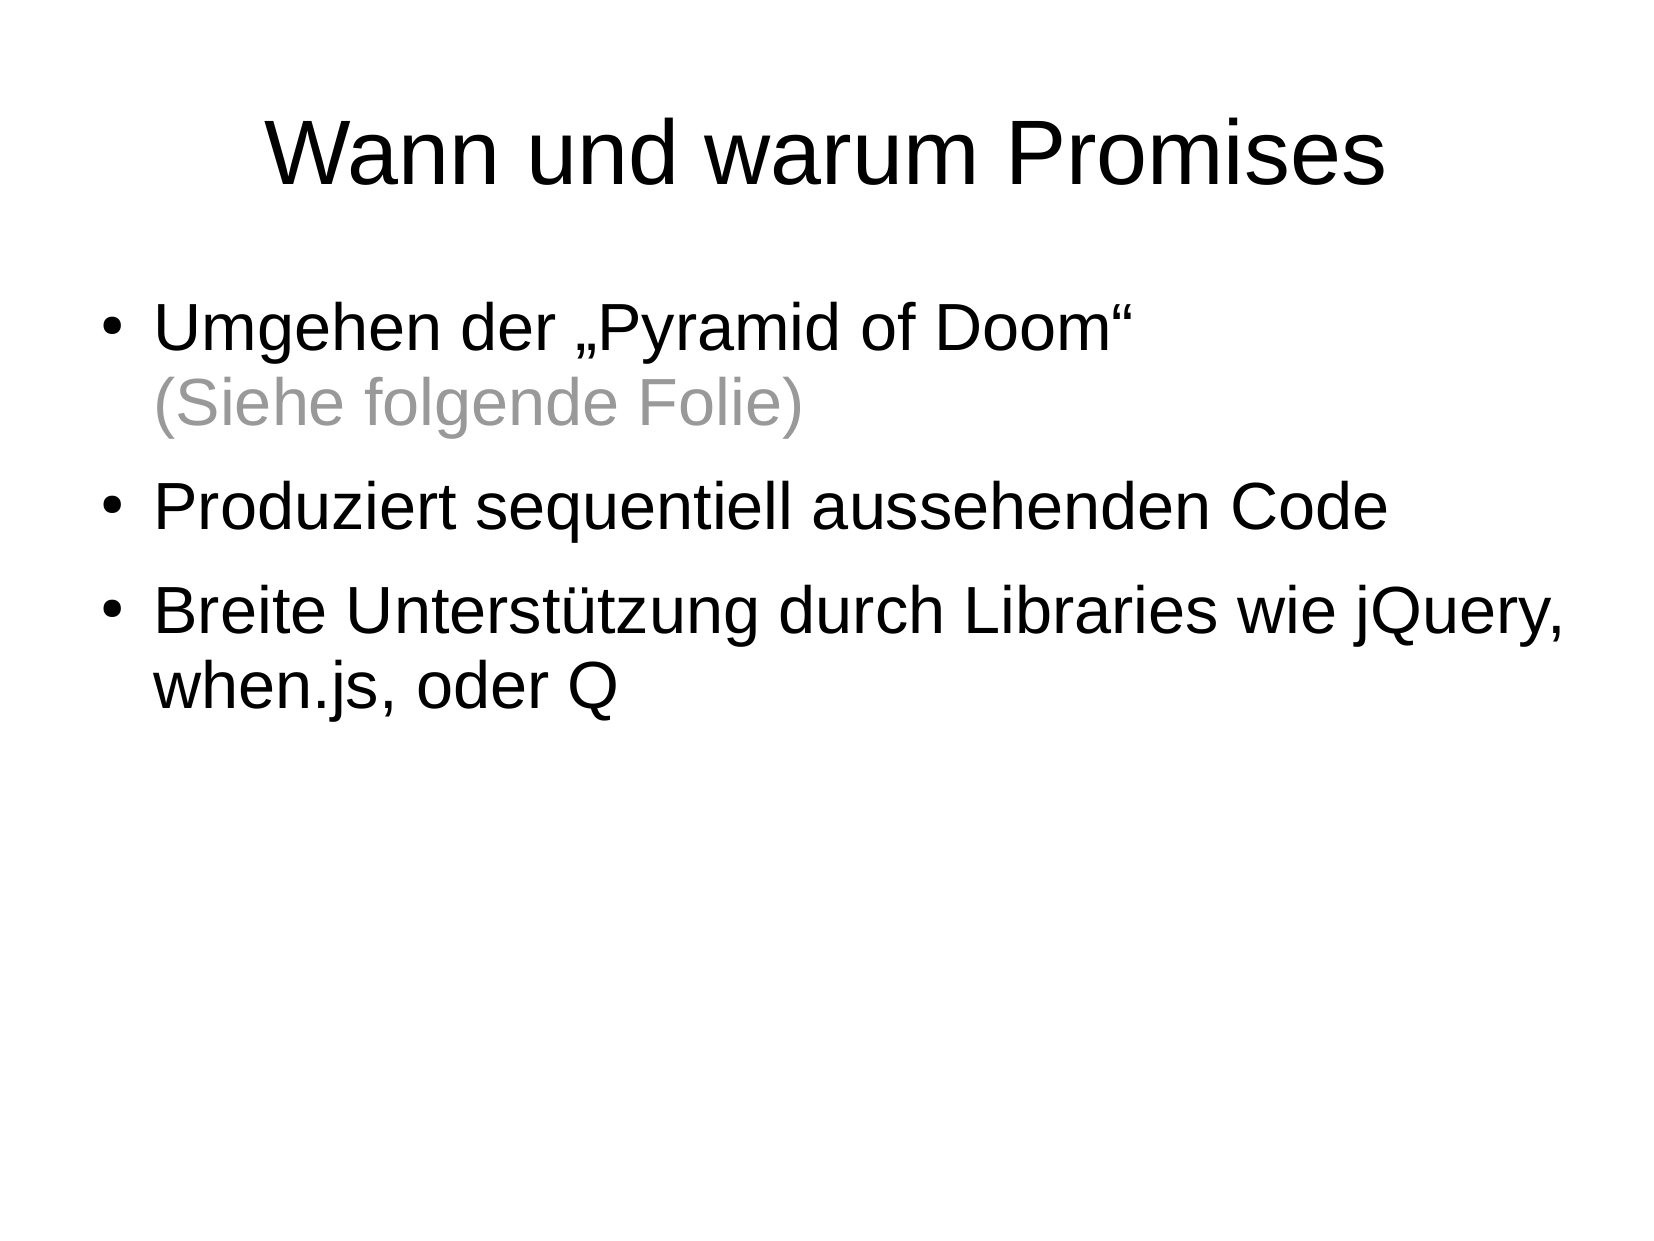

# Wann und warum Promises
Umgehen der „Pyramid of Doom“
(Siehe folgende Folie)
Produziert sequentiell aussehenden Code
Breite Unterstützung durch Libraries wie jQuery, when.js, oder Q